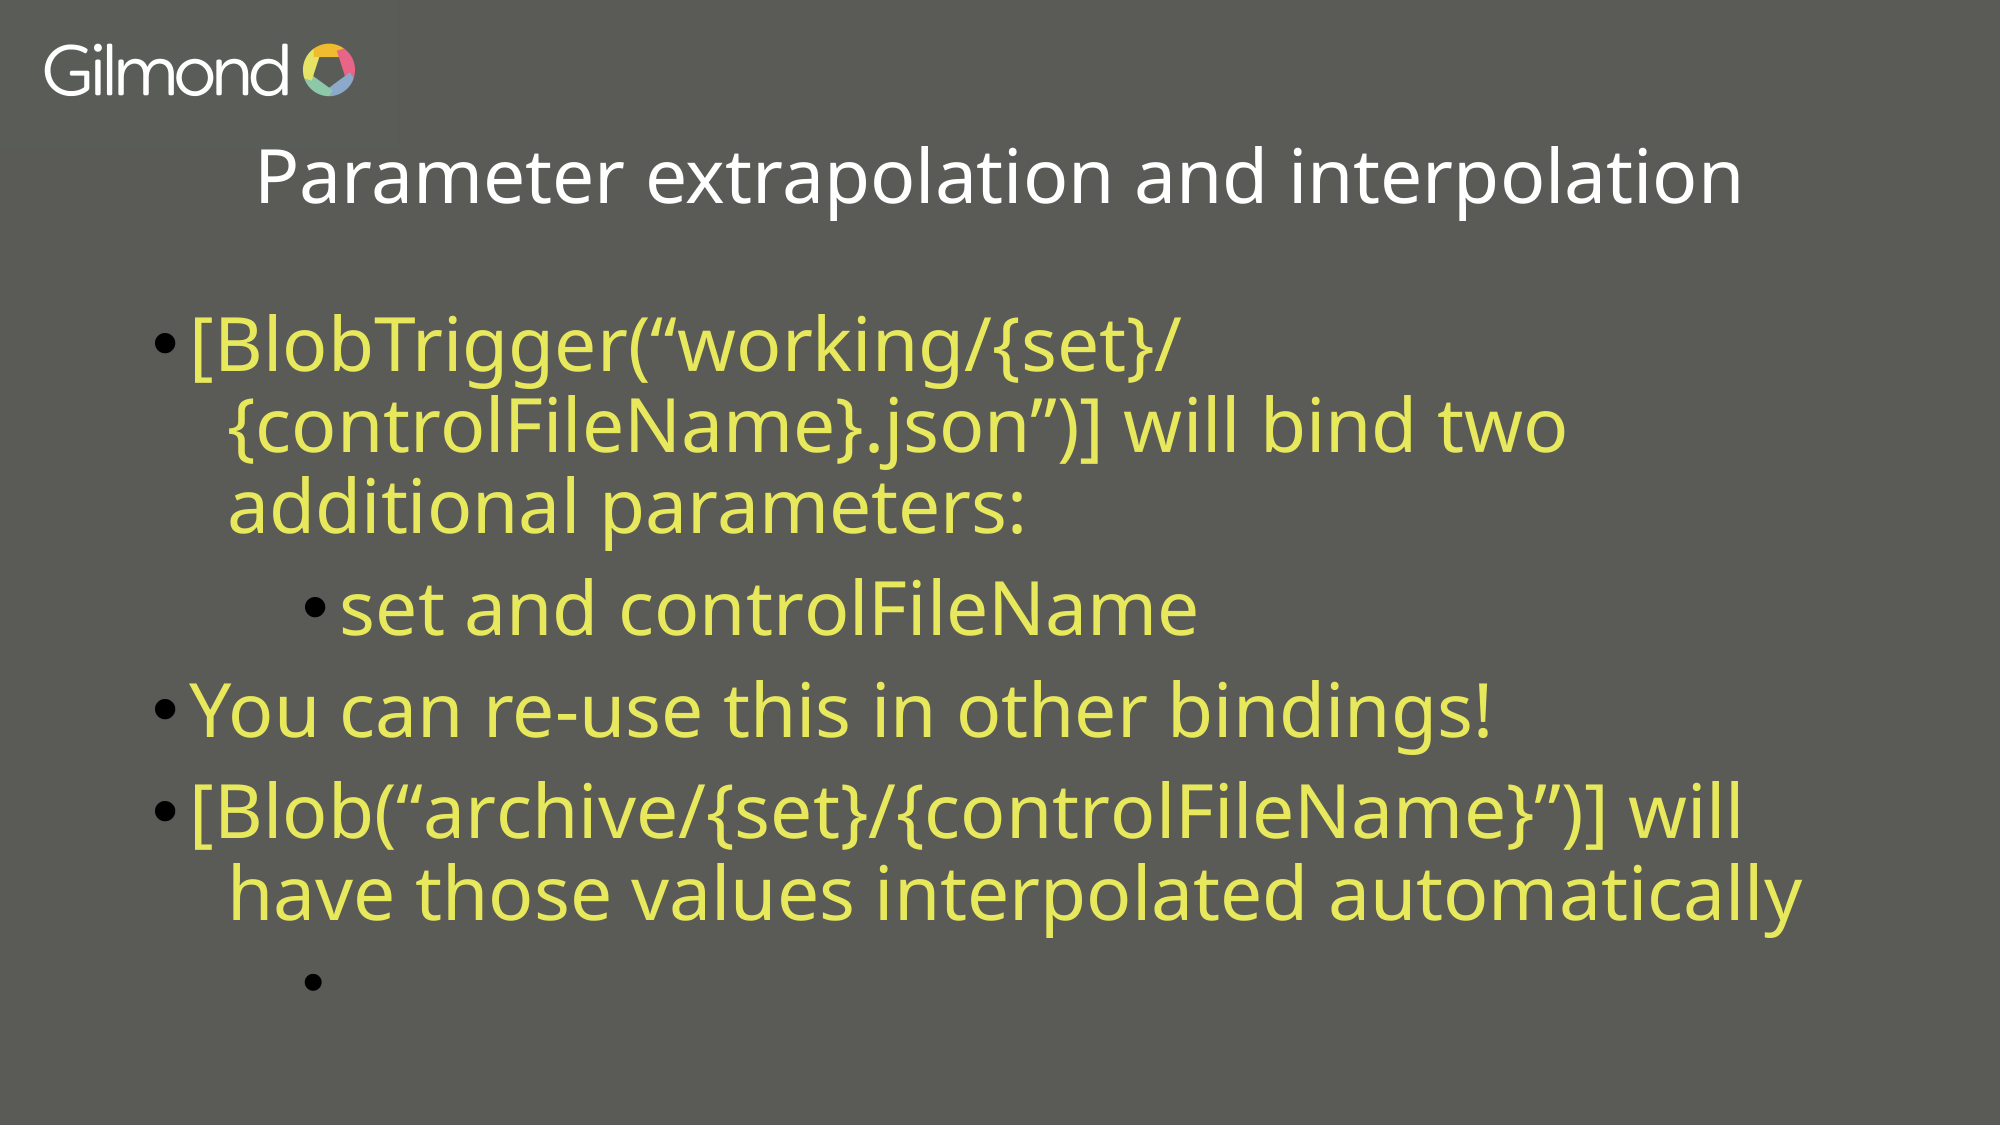

# Parameter extrapolation and interpolation
[BlobTrigger(“working/{set}/{controlFileName}.json”)] will bind two additional parameters:
set and controlFileName
You can re-use this in other bindings!
[Blob(“archive/{set}/{controlFileName}”)] will have those values interpolated automatically